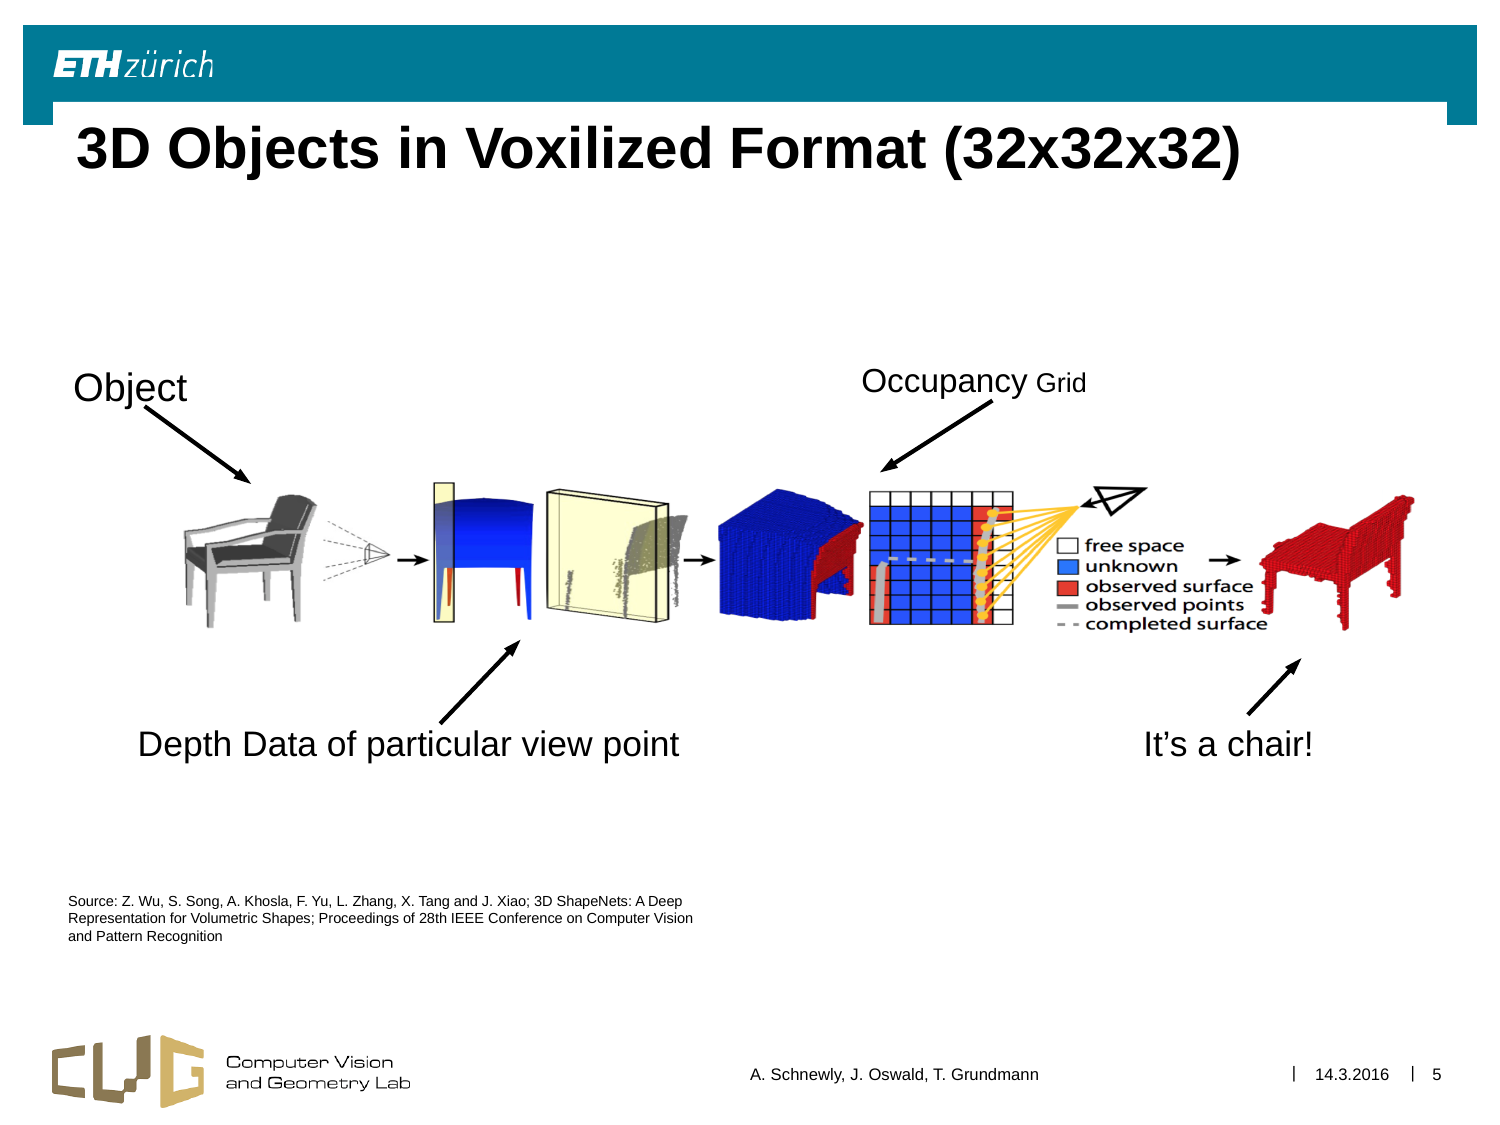

# 3D Objects in Voxilized Format (32x32x32)
Object
Occupancy Grid
Depth Data of particular view point
It’s a chair!
Source: Z. Wu, S. Song, A. Khosla, F. Yu, L. Zhang, X. Tang and J. Xiao; 3D ShapeNets: A Deep Representation for Volumetric Shapes; Proceedings of 28th IEEE Conference on Computer Vision and Pattern Recognition
A. Schnewly, J. Oswald, T. Grundmann
14.3.2016